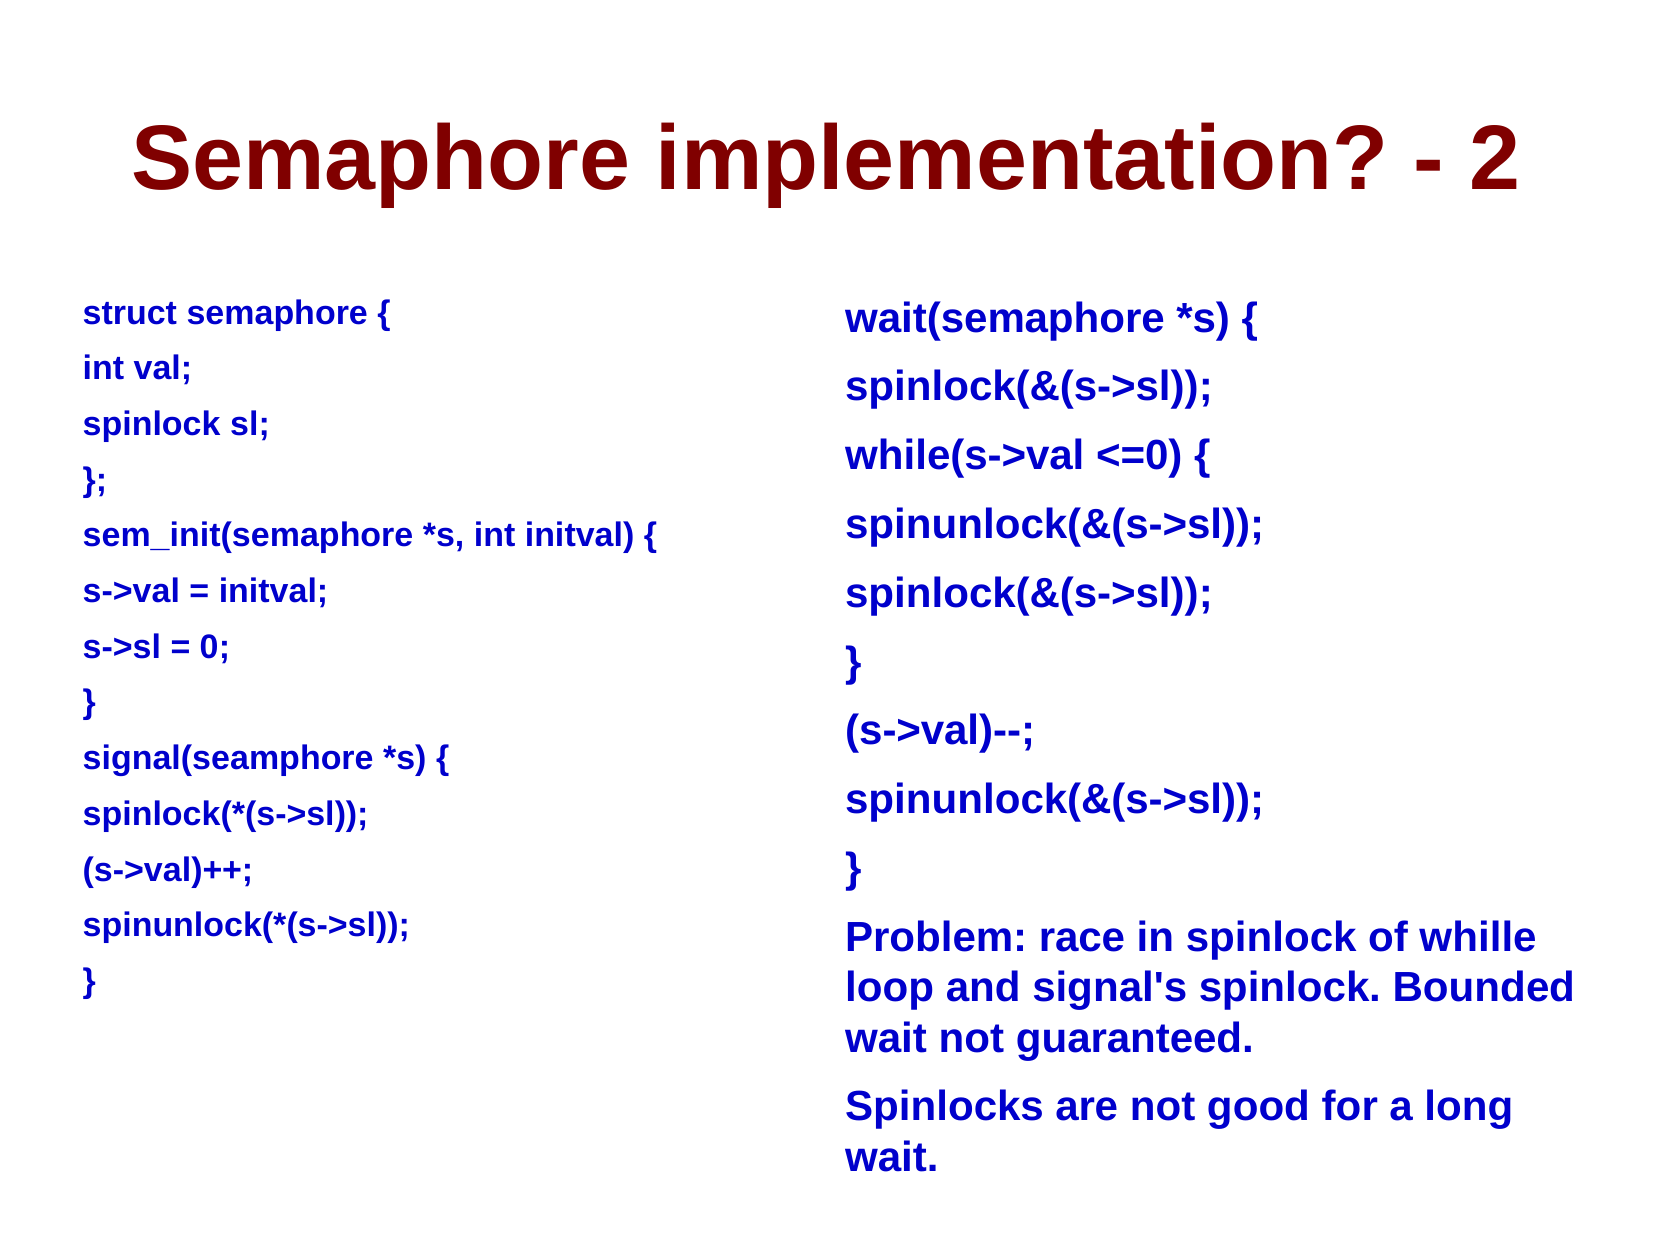

# Semaphore implementation? - 2
struct semaphore {
int val;
spinlock sl;
};
sem_init(semaphore *s, int initval) {
s->val = initval;
s->sl = 0;
}
signal(seamphore *s) {
spinlock(*(s->sl));
(s->val)++;
spinunlock(*(s->sl));
}
wait(semaphore *s) {
spinlock(&(s->sl));
while(s->val <=0) {
spinunlock(&(s->sl));
spinlock(&(s->sl));
}
(s->val)--;
spinunlock(&(s->sl));
}
Problem: race in spinlock of whille loop and signal's spinlock. Bounded wait not guaranteed.
Spinlocks are not good for a long wait.